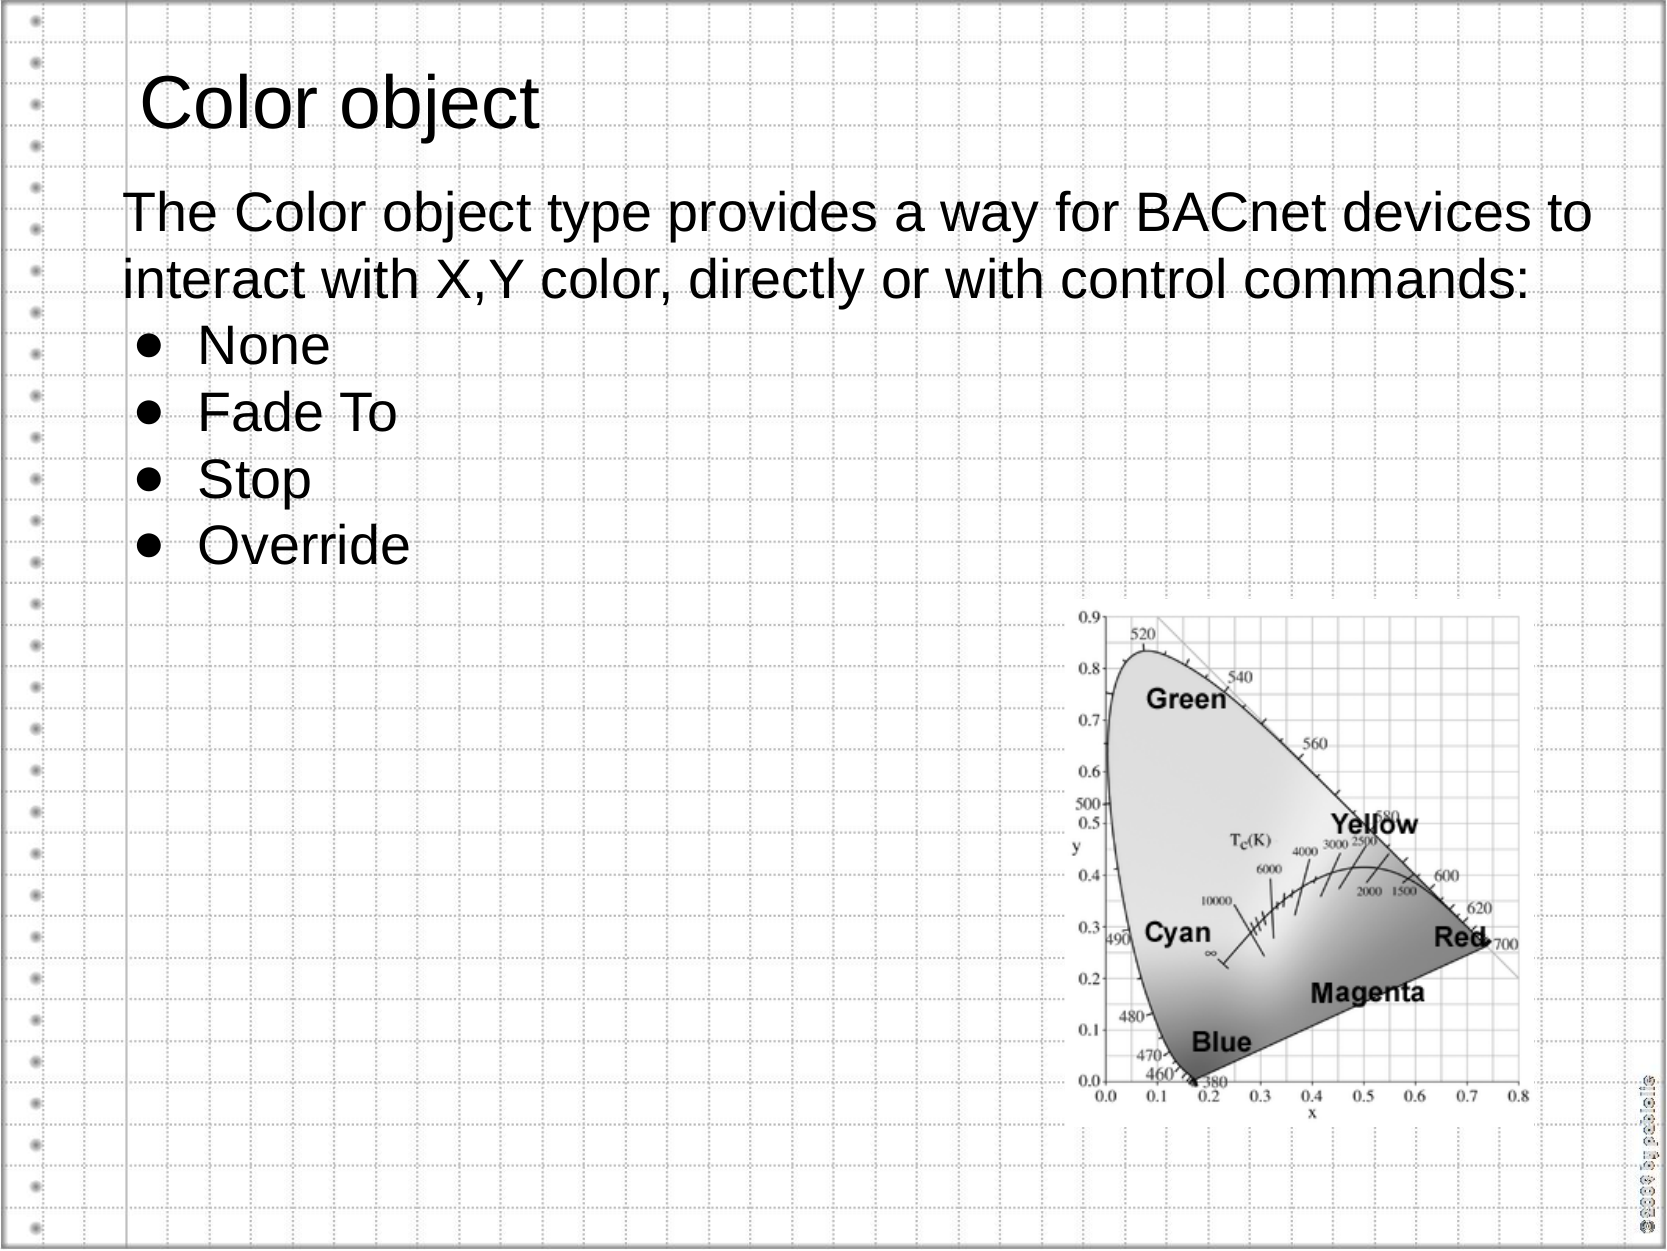

# Color object
The Color object type provides a way for BACnet devices to interact with X,Y color, directly or with control commands:
None
Fade To
Stop
Override